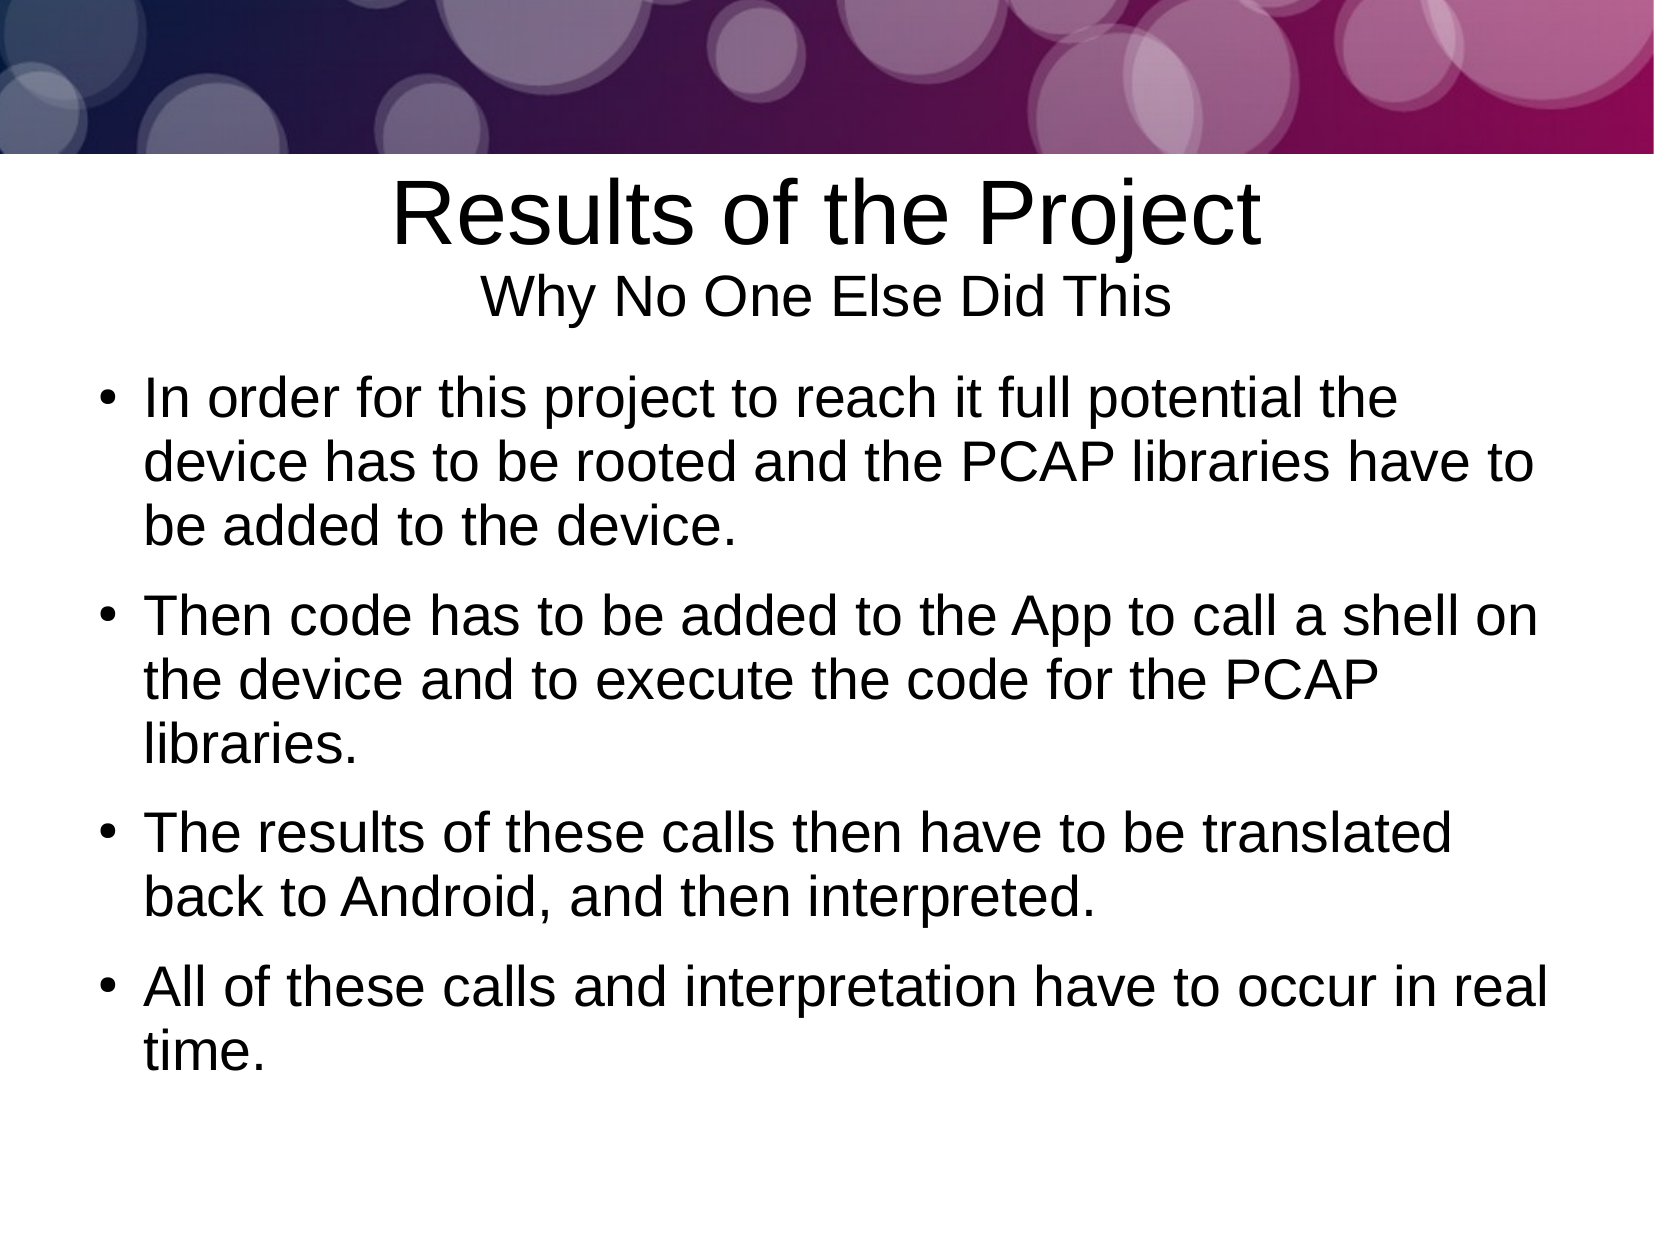

# Results of the Project Why No One Else Did This
In order for this project to reach it full potential the device has to be rooted and the PCAP libraries have to be added to the device.
Then code has to be added to the App to call a shell on the device and to execute the code for the PCAP libraries.
The results of these calls then have to be translated back to Android, and then interpreted.
All of these calls and interpretation have to occur in real time.